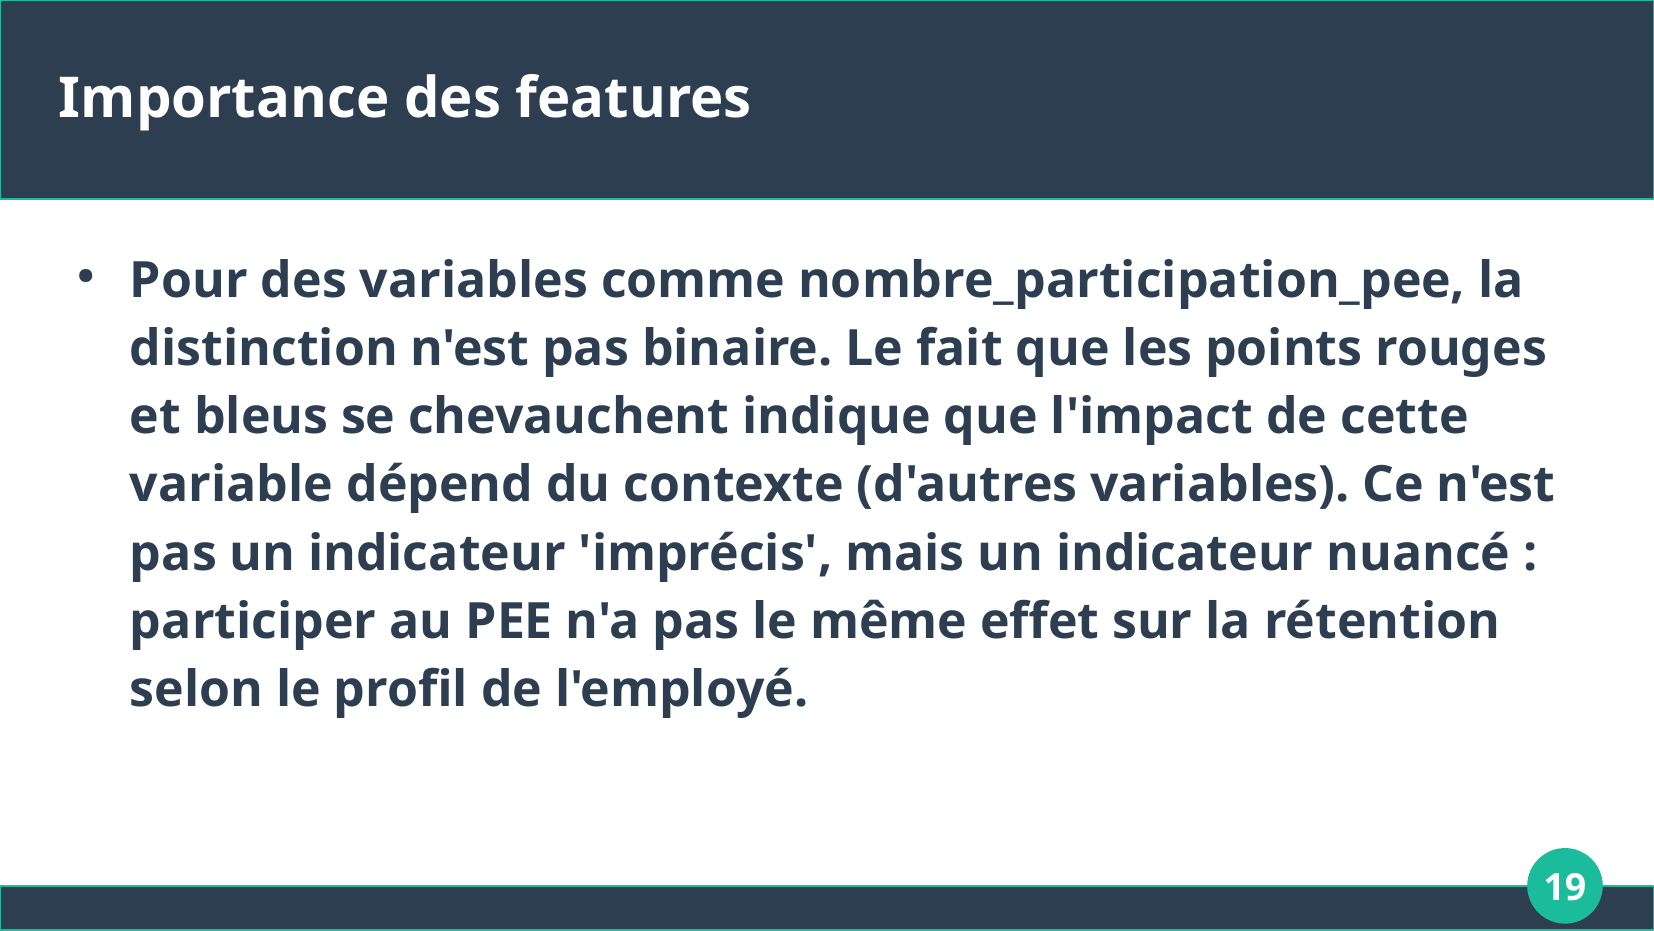

# Importance des features
Pour des variables comme nombre_participation_pee, la distinction n'est pas binaire. Le fait que les points rouges et bleus se chevauchent indique que l'impact de cette variable dépend du contexte (d'autres variables). Ce n'est pas un indicateur 'imprécis', mais un indicateur nuancé : participer au PEE n'a pas le même effet sur la rétention selon le profil de l'employé.
19